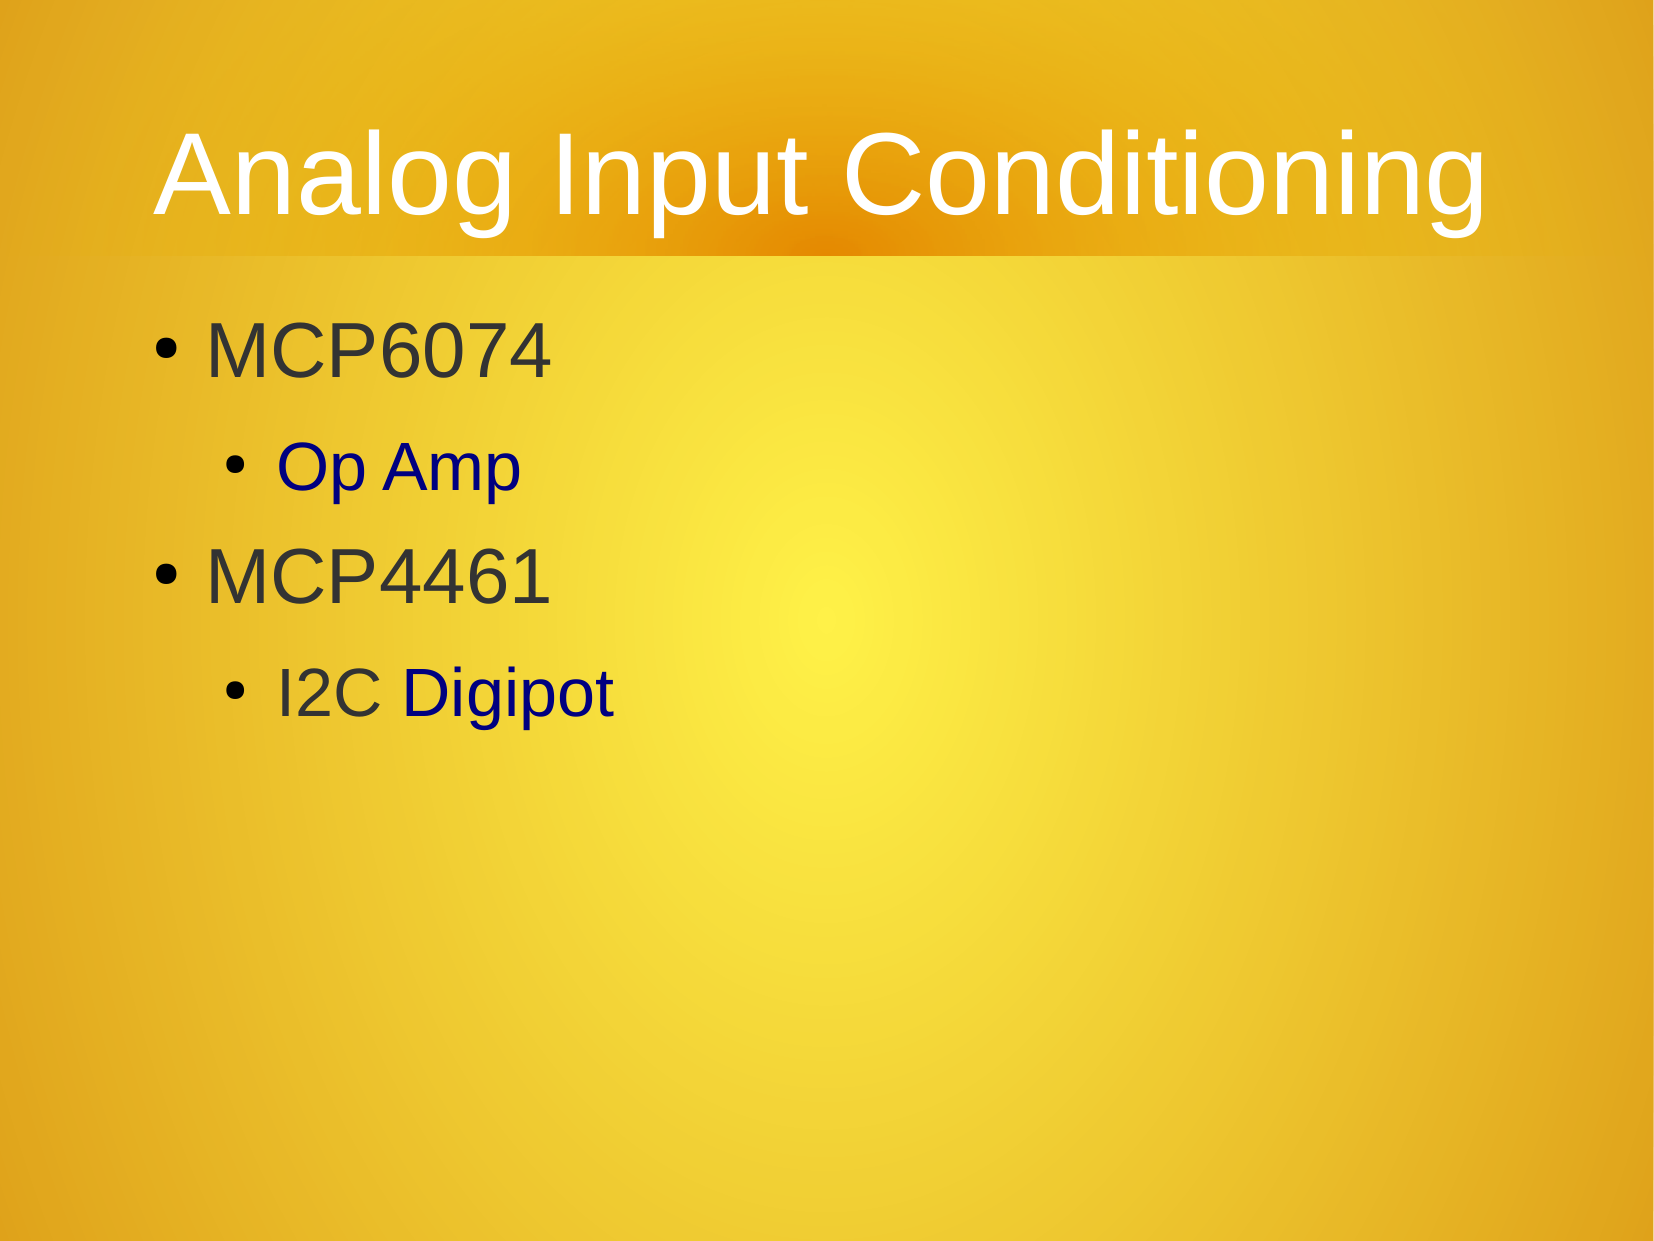

# Analog Input Conditioning
MCP6074
Op Amp
MCP4461
I2C Digipot